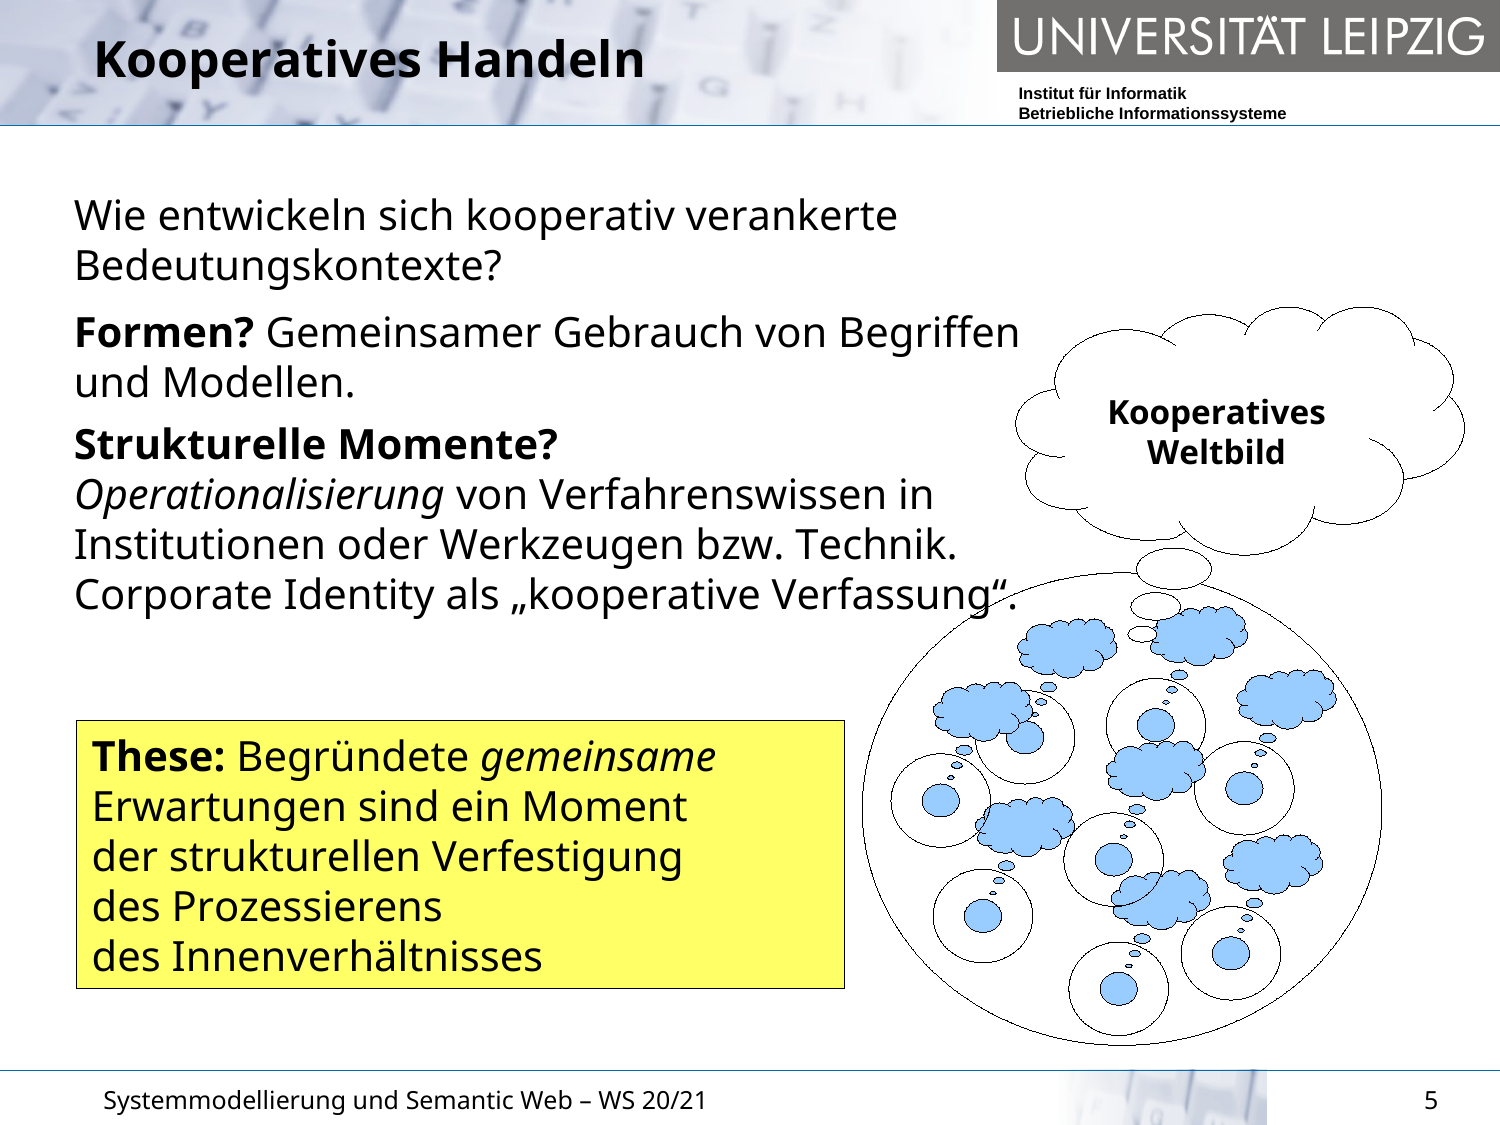

Kooperatives Handeln
Wie entwickeln sich kooperativ verankerte Bedeutungskontexte?
Formen? Gemeinsamer Gebrauch von Begriffen und Modellen.
Strukturelle Momente?
Operationalisierung von Verfahrenswissen in Institutionen oder Werkzeugen bzw. Technik.
Corporate Identity als „kooperative Verfassung“.
Kooperatives
Weltbild
These: Begründete gemeinsame
Erwartungen sind ein Moment
der strukturellen Verfestigung
des Prozessierens
des Innenverhältnisses
Systemmodellierung und Semantic Web – WS 20/21
5